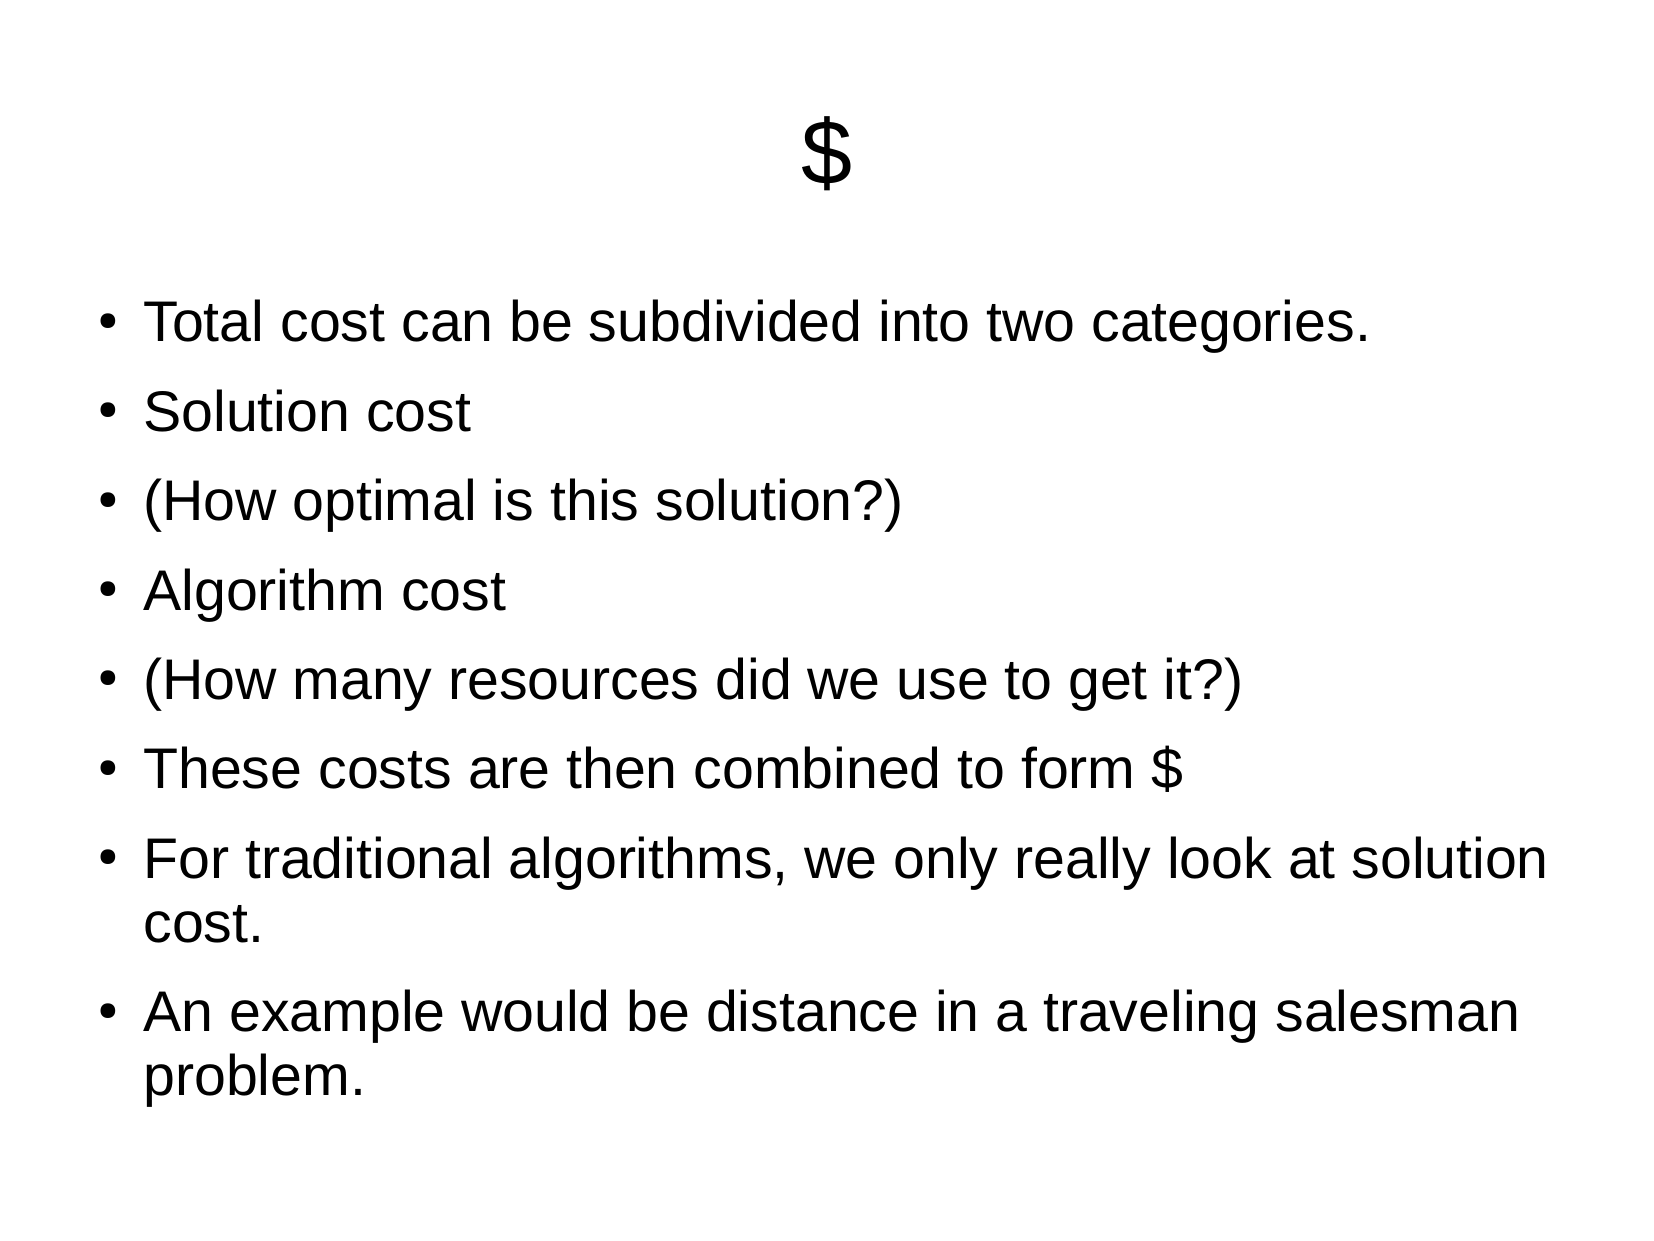

# $
Total cost can be subdivided into two categories.
Solution cost
(How optimal is this solution?)
Algorithm cost
(How many resources did we use to get it?)
These costs are then combined to form $
For traditional algorithms, we only really look at solution cost.
An example would be distance in a traveling salesman problem.